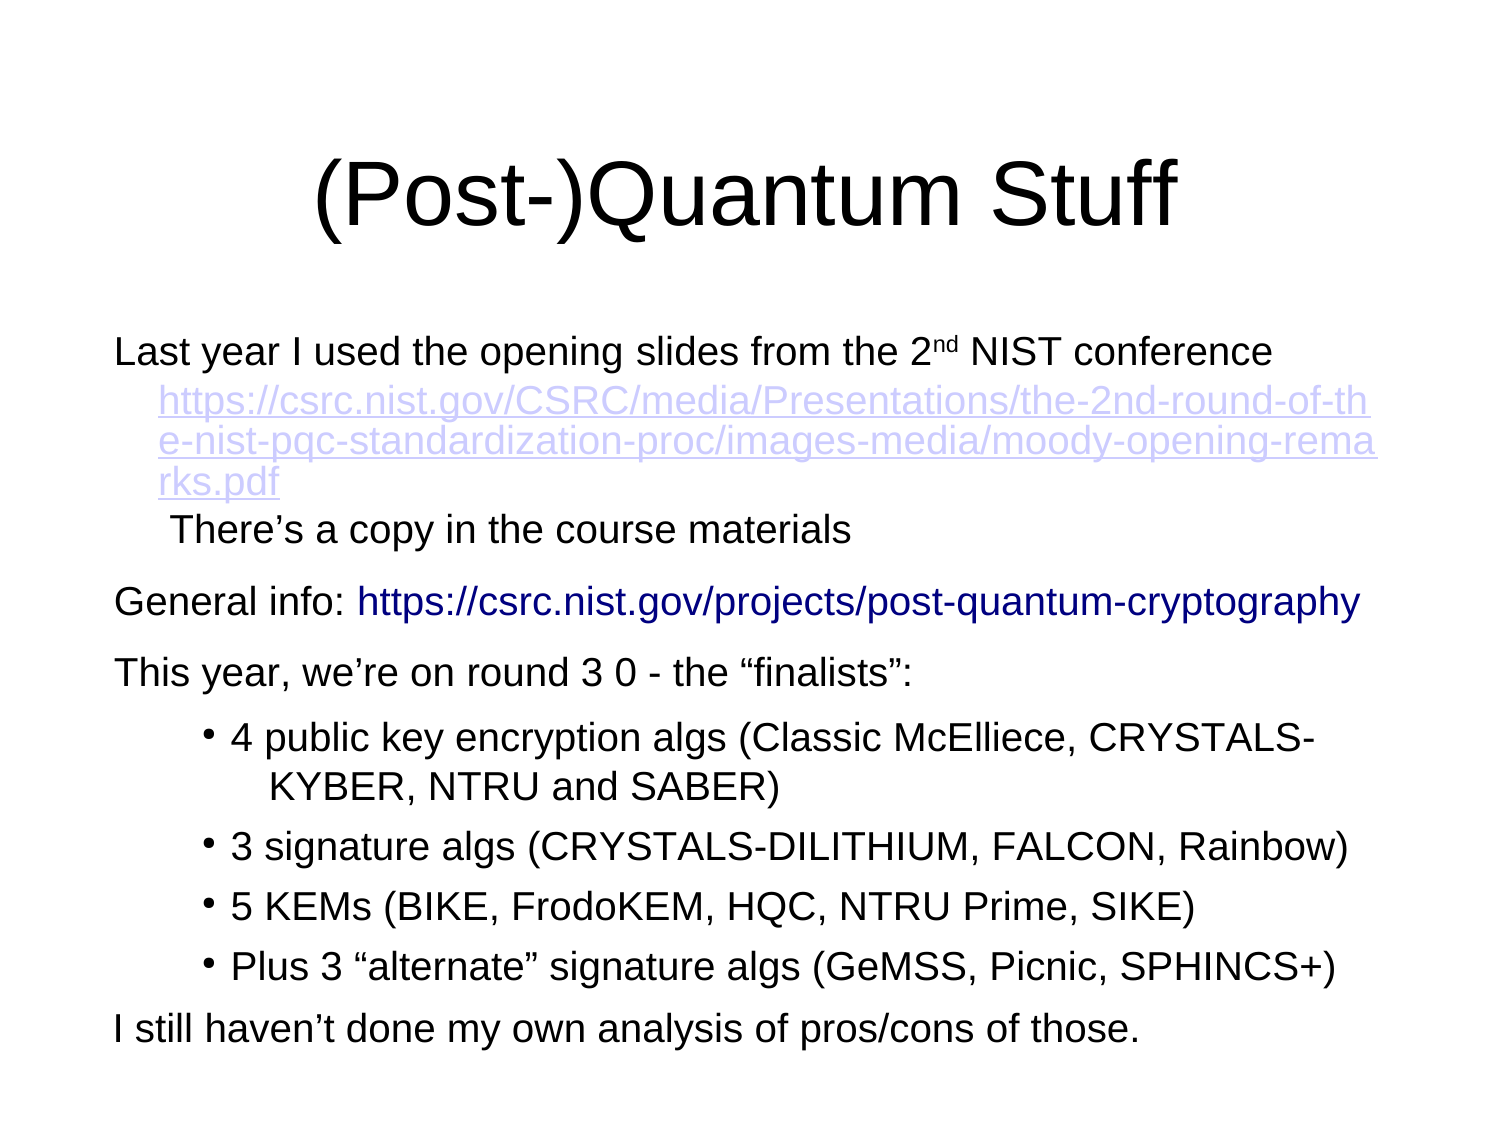

# (Post-)Quantum Stuff
Last year I used the opening slides from the 2nd NIST conferencehttps://csrc.nist.gov/CSRC/media/Presentations/the-2nd-round-of-the-nist-pqc-standardization-proc/images-media/moody-opening-remarks.pdf There’s a copy in the course materials
General info: https://csrc.nist.gov/projects/post-quantum-cryptography
This year, we’re on round 3 0 - the “finalists”:
4 public key encryption algs (Classic McElliece, CRYSTALS-KYBER, NTRU and SABER)
3 signature algs (CRYSTALS-DILITHIUM, FALCON, Rainbow)
5 KEMs (BIKE, FrodoKEM, HQC, NTRU Prime, SIKE)
Plus 3 “alternate” signature algs (GeMSS, Picnic, SPHINCS+)
I still haven’t done my own analysis of pros/cons of those.